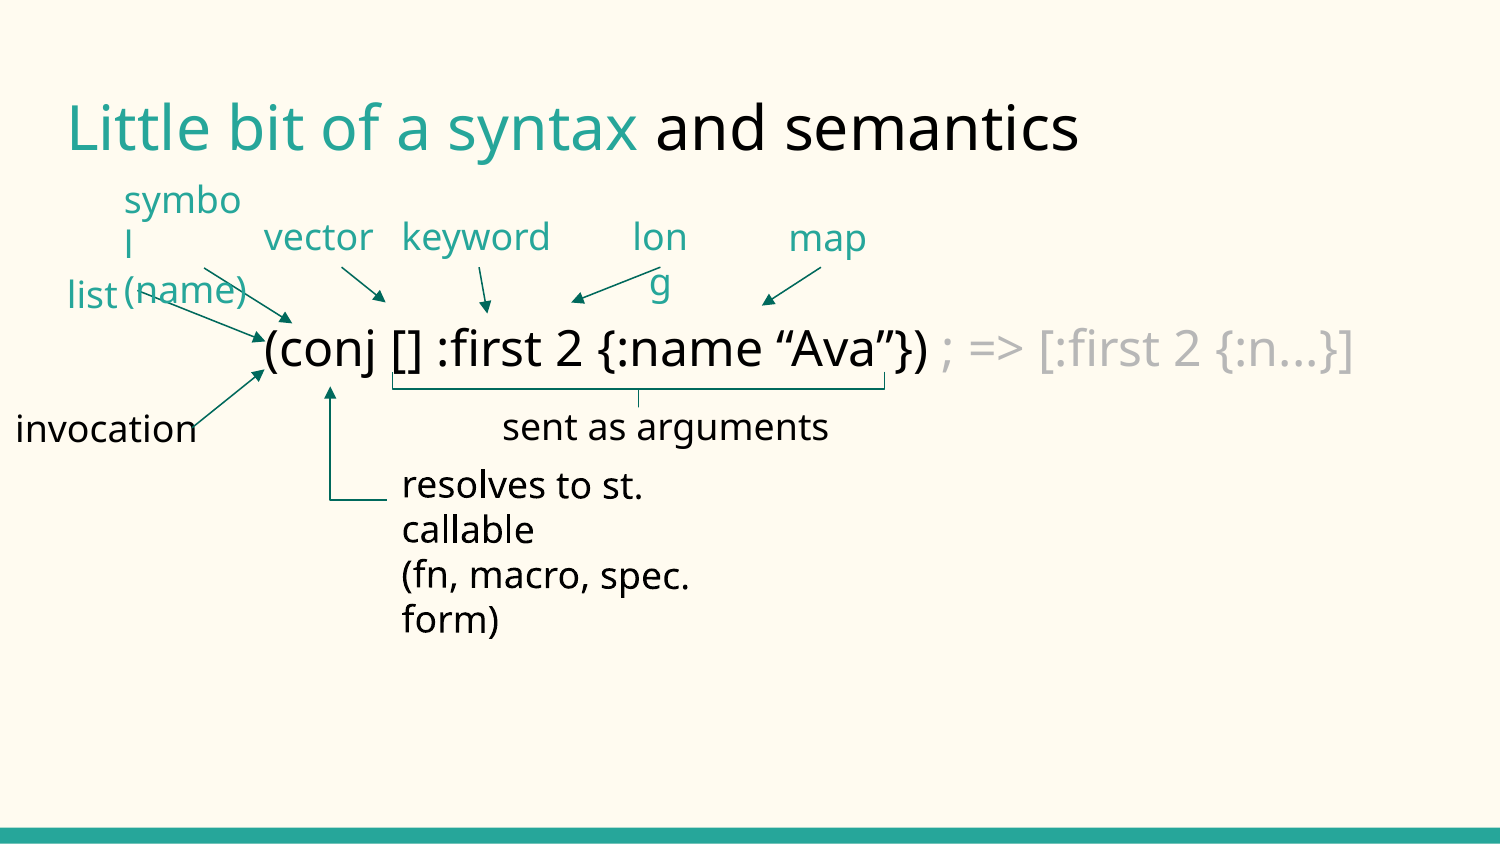

Little bit of a syntax and semantics
symbol
(name)
vector
keyword
long
map
list
# (conj [] :first 2 {:name “Ava”}) ; => [:first 2 {:n...}]
sent as arguments
invocation
resolves to st. callable
(fn, macro, spec. form)